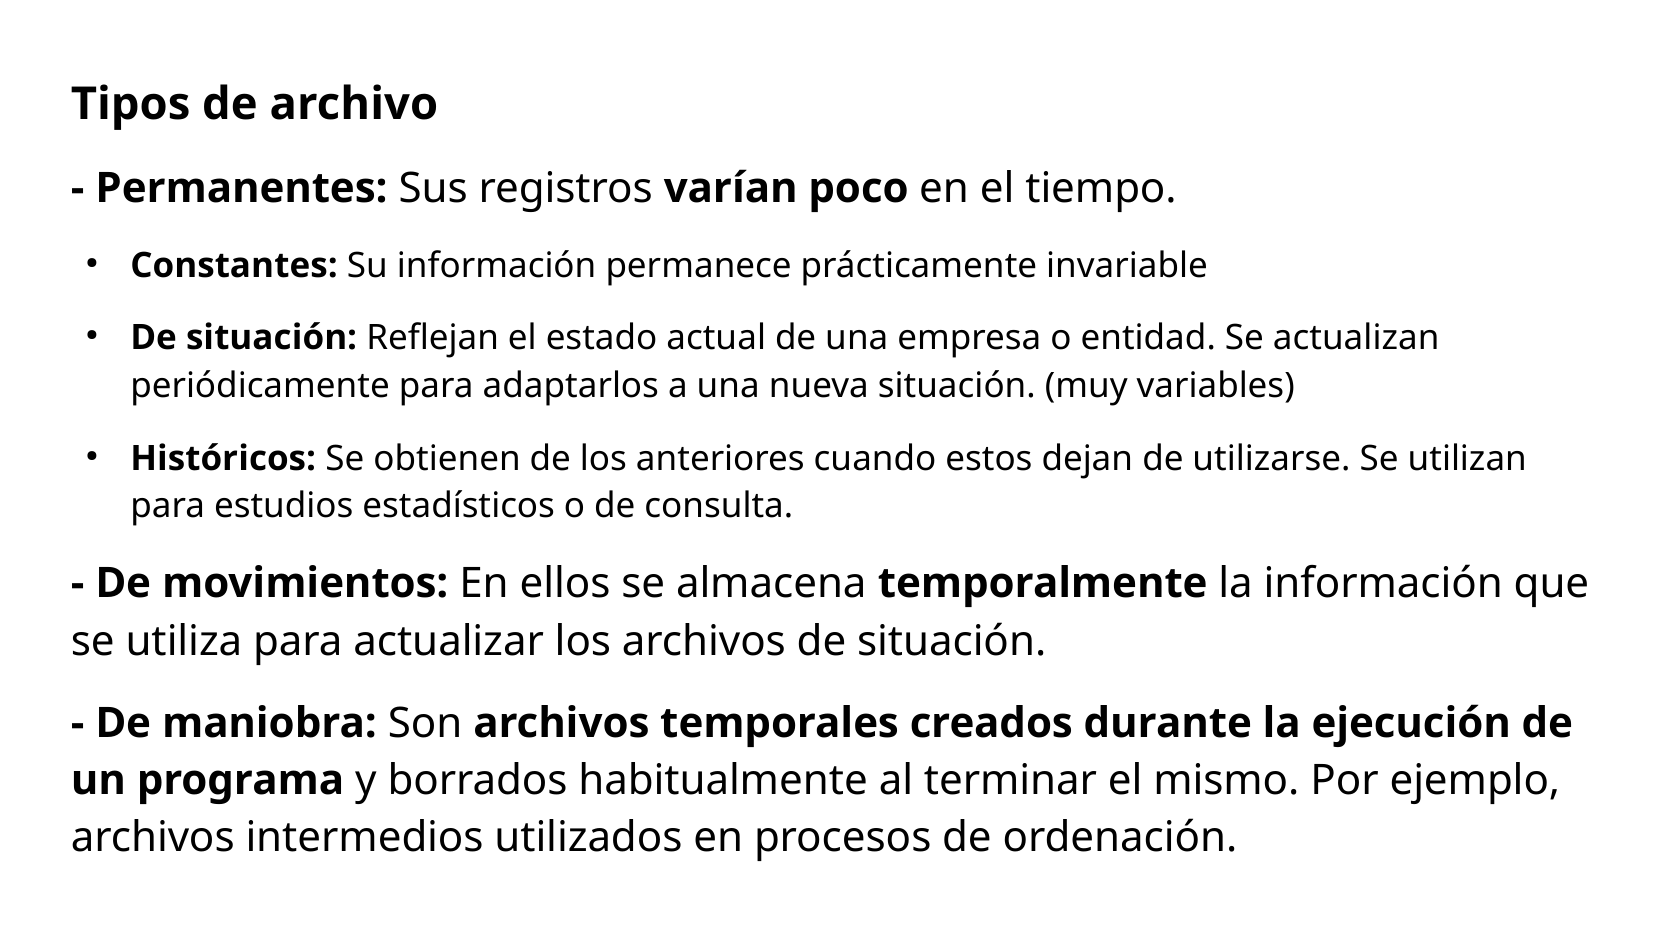

# Tipos de archivo
- Permanentes: Sus registros varían poco en el tiempo.
Constantes: Su información permanece prácticamente invariable
De situación: Reflejan el estado actual de una empresa o entidad. Se actualizan periódicamente para adaptarlos a una nueva situación. (muy variables)
Históricos: Se obtienen de los anteriores cuando estos dejan de utilizarse. Se utilizan para estudios estadísticos o de consulta.
- De movimientos: En ellos se almacena temporalmente la información que se utiliza para actualizar los archivos de situación.
- De maniobra: Son archivos temporales creados durante la ejecución de un programa y borrados habitualmente al terminar el mismo. Por ejemplo, archivos intermedios utilizados en procesos de ordenación.